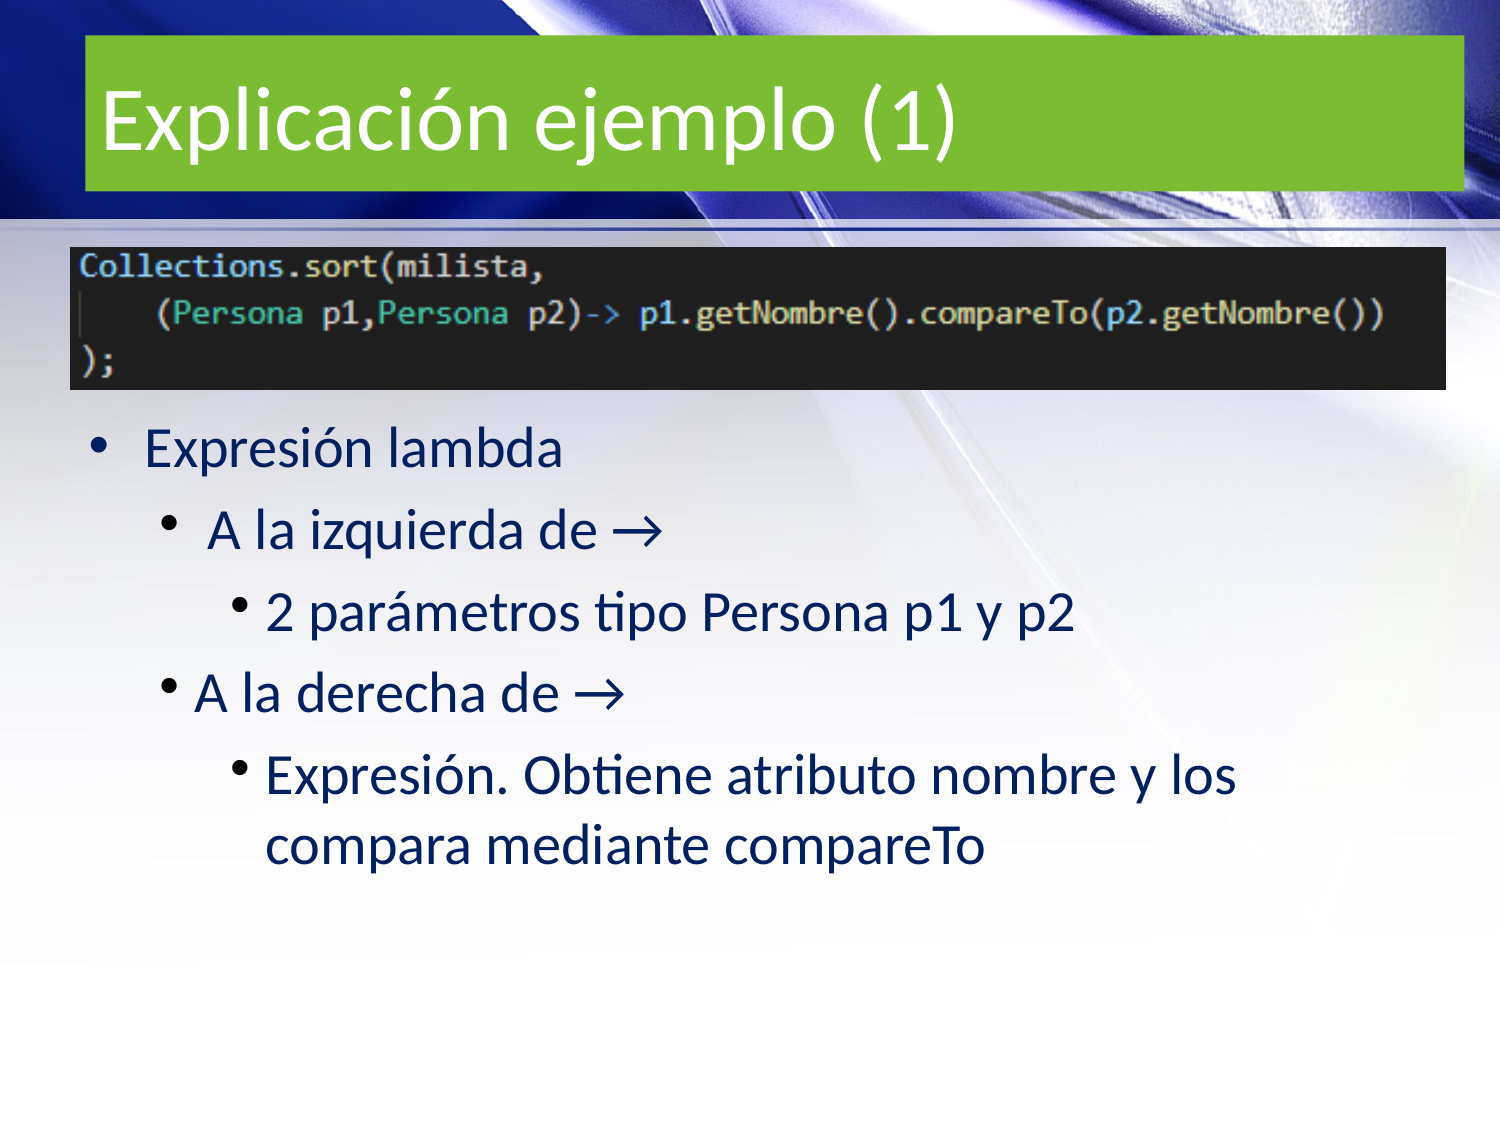

Explicación ejemplo (1)
Expresión lambda
 A la izquierda de →
2 parámetros tipo Persona p1 y p2
A la derecha de →
Expresión. Obtiene atributo nombre y los compara mediante compareTo